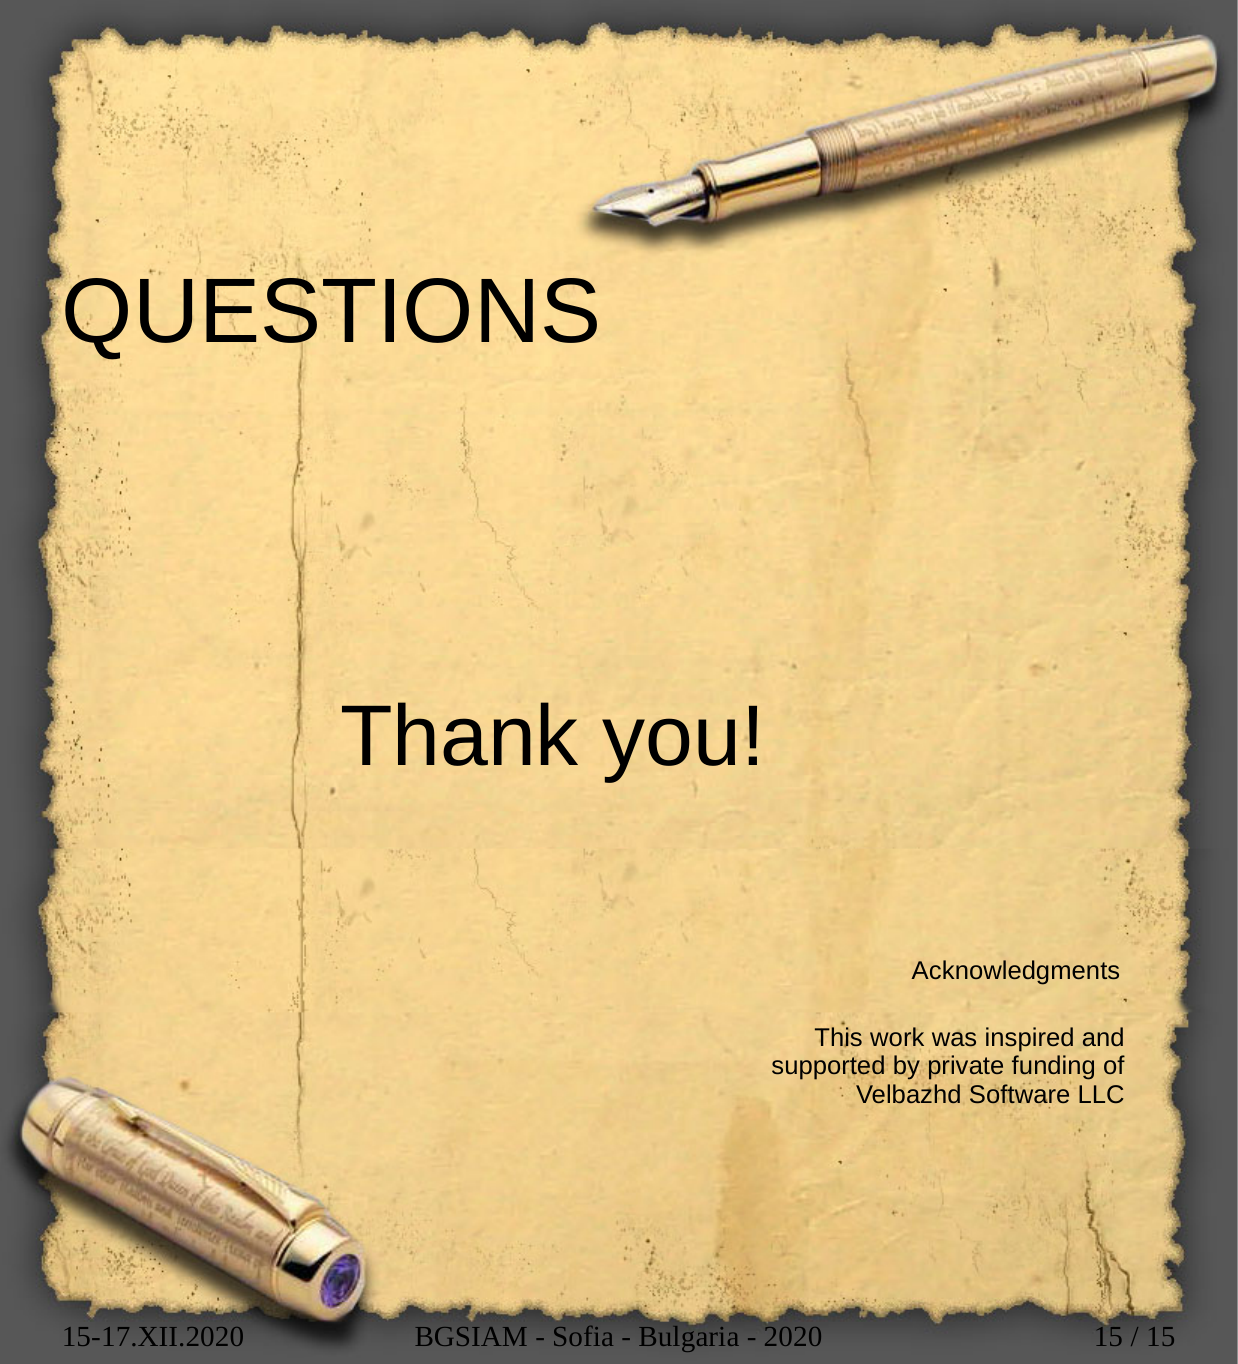

# Questions
 Thank you!
Acknowledgments
This work was inspired and
supported by private funding of
Velbazhd Software LLC
15-17.XII.2020
BGSIAM - Sofia - Bulgaria - 2020
15